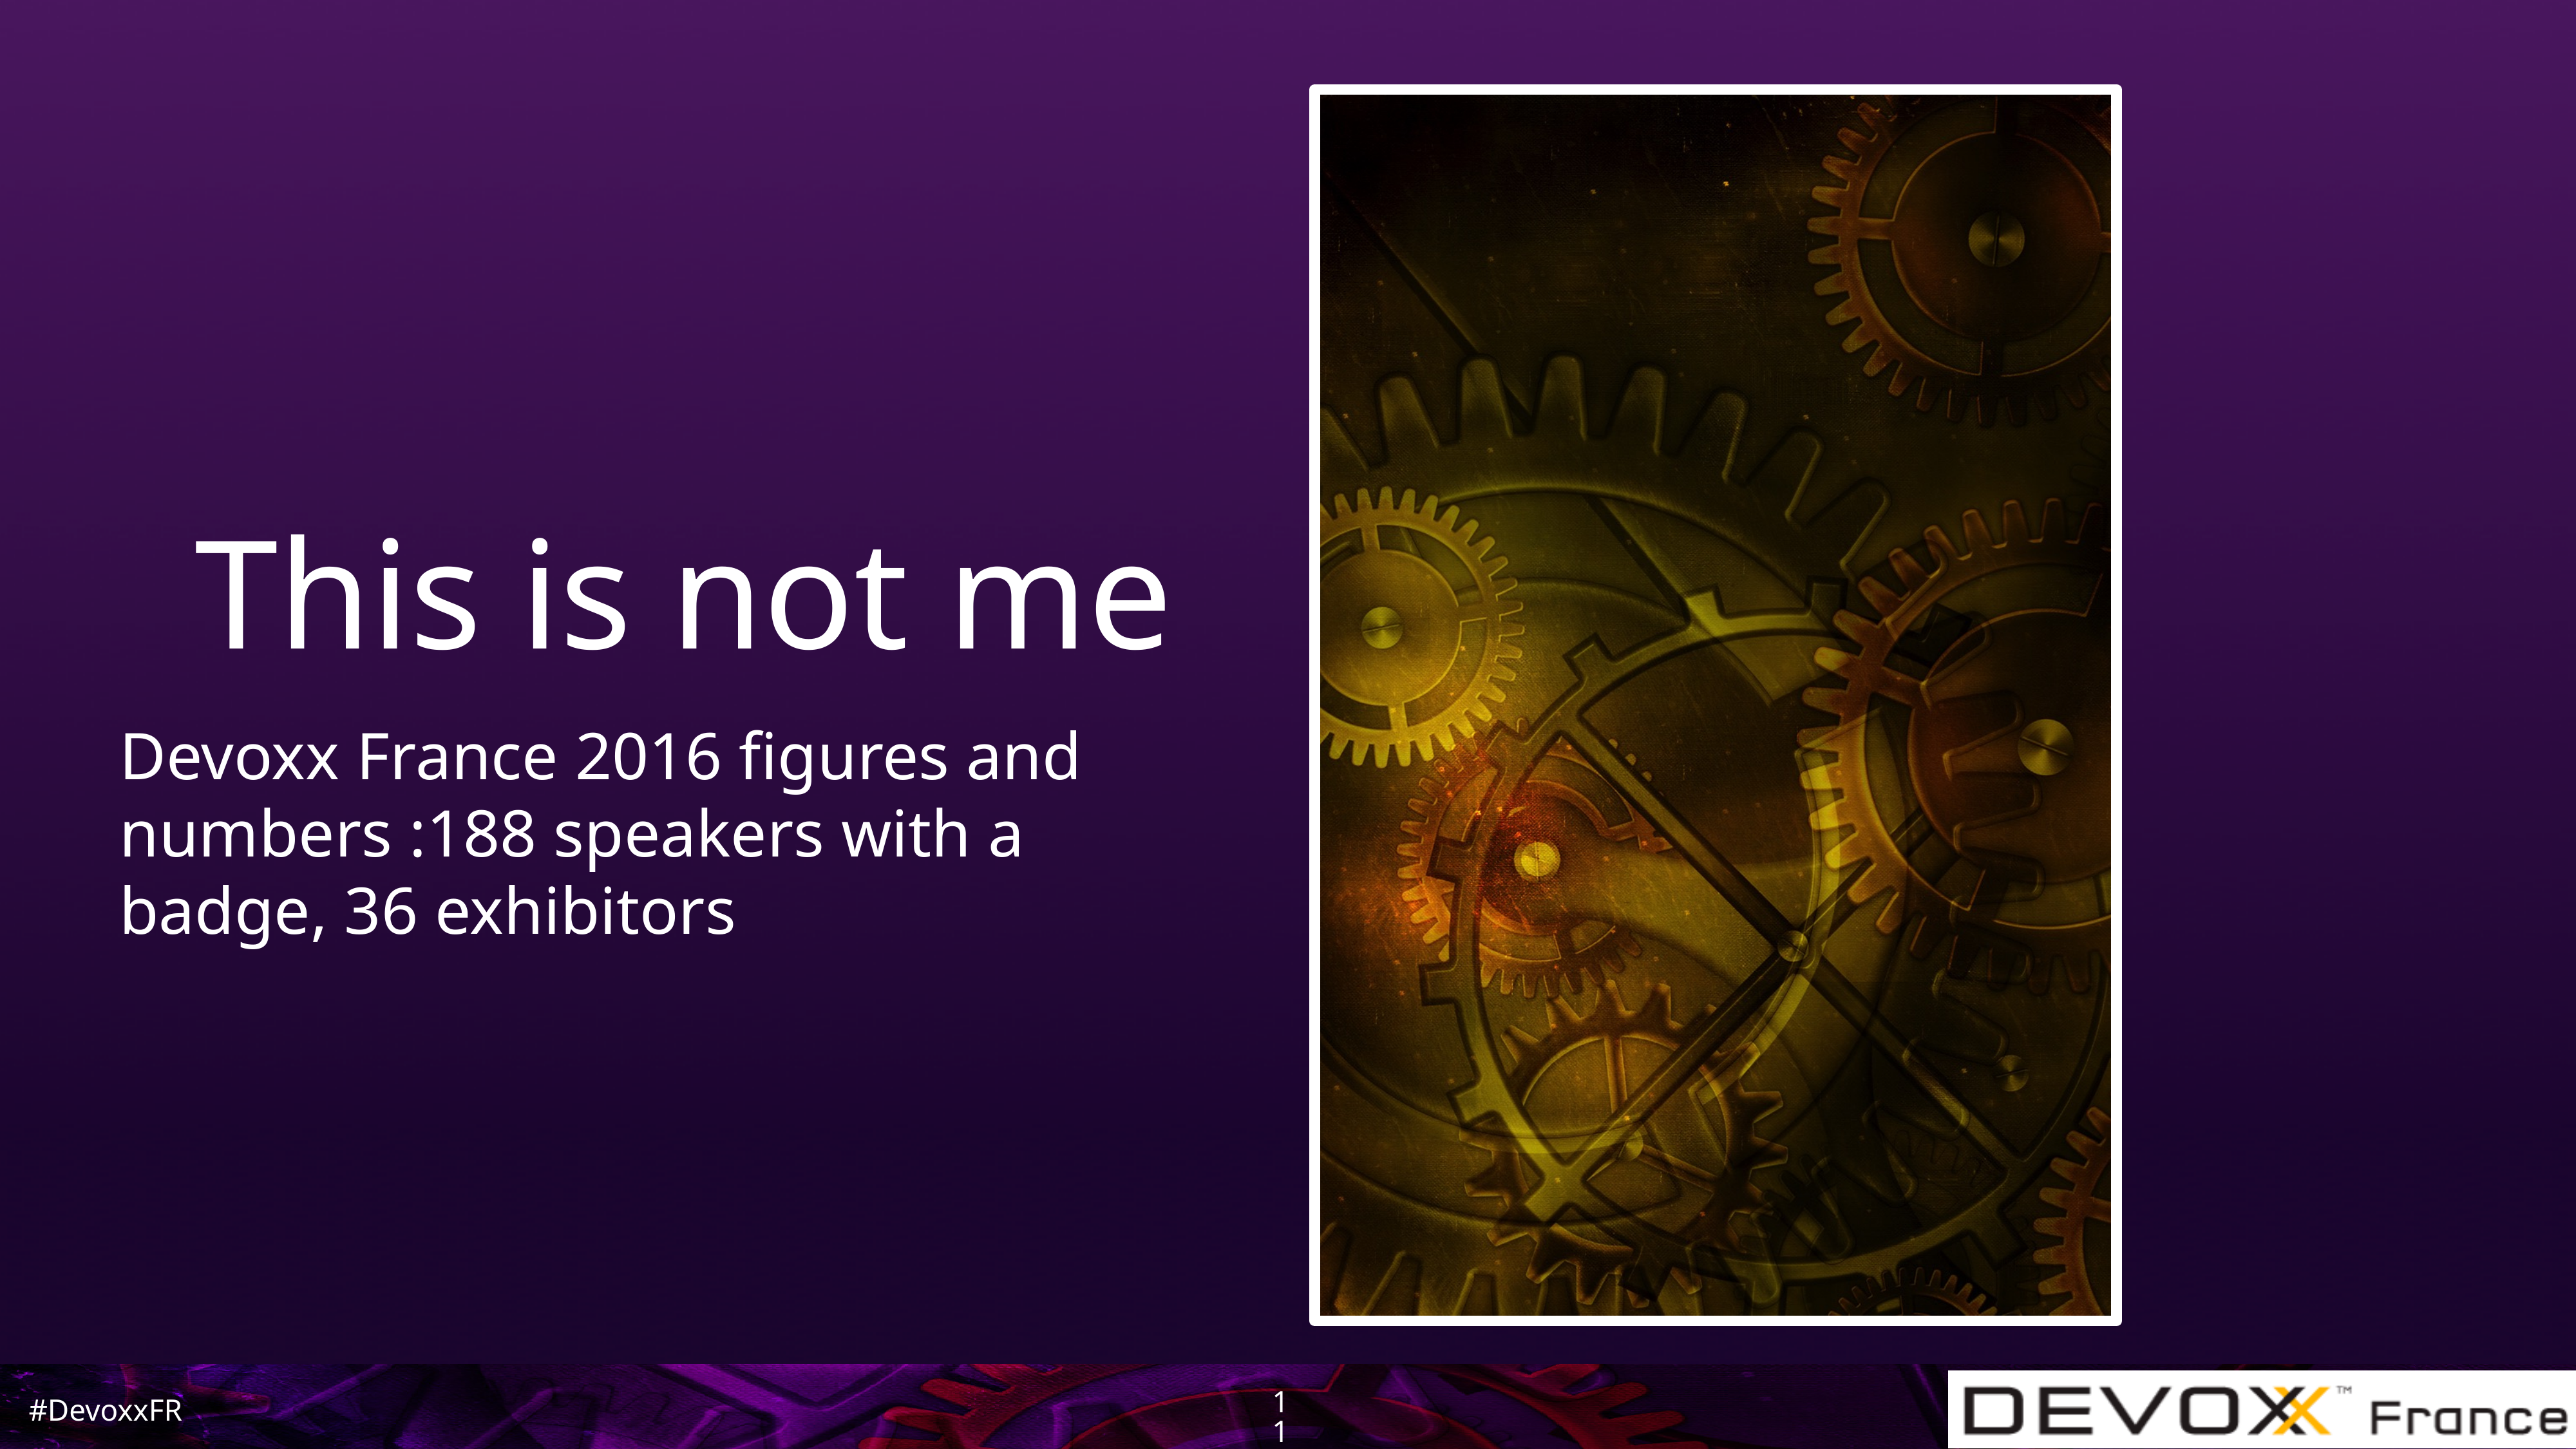

# This is not me
Devoxx France 2016 figures and numbers :188 speakers with a badge, 36 exhibitors